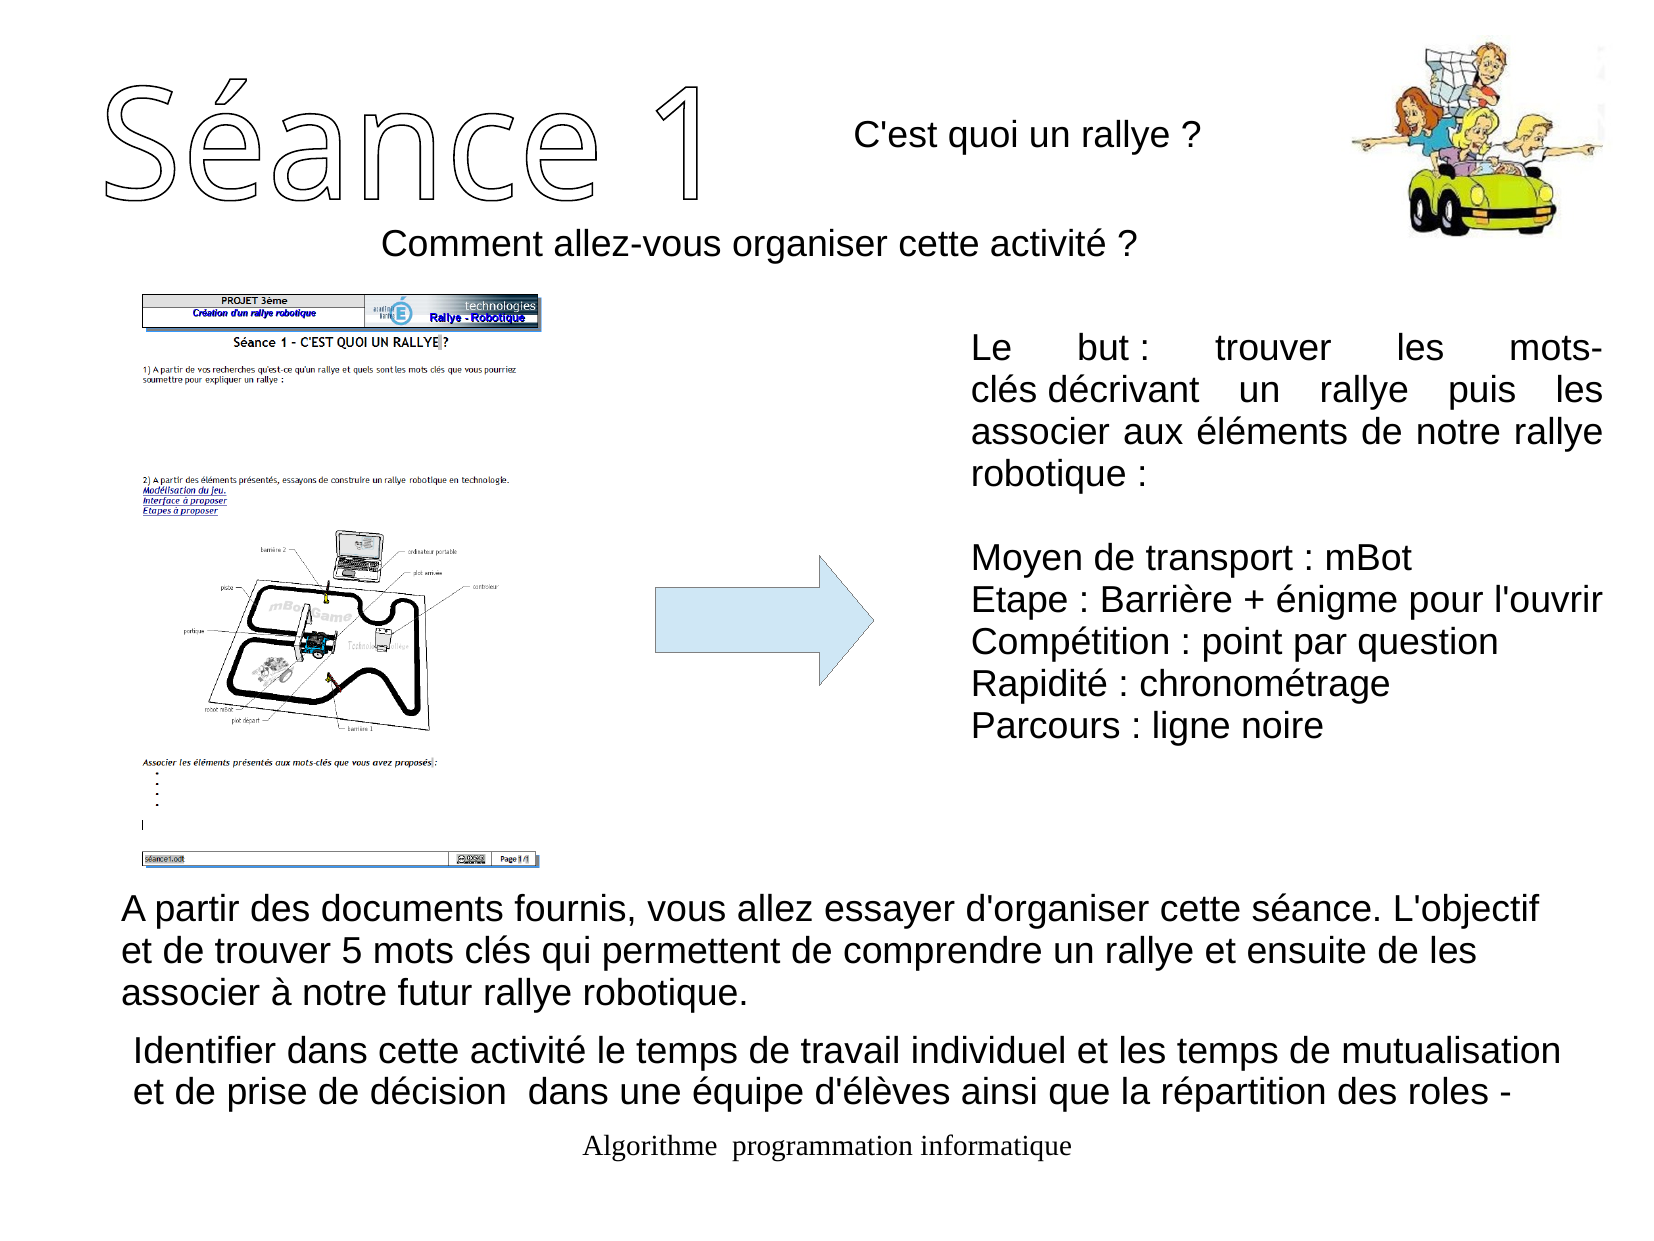

Séance 1
C'est quoi un rallye ?
Comment allez-vous organiser cette activité ?
Le but : trouver les mots-clés décrivant un rallye puis les associer aux éléments de notre rallye robotique :
Moyen de transport : mBot
Etape : Barrière + énigme pour l'ouvrir
Compétition : point par question
Rapidité : chronométrage
Parcours : ligne noire
A partir des documents fournis, vous allez essayer d'organiser cette séance. L'objectif et de trouver 5 mots clés qui permettent de comprendre un rallye et ensuite de les associer à notre futur rallye robotique.
Identifier dans cette activité le temps de travail individuel et les temps de mutualisation et de prise de décision dans une équipe d'élèves ainsi que la répartition des roles -
Algorithme programmation informatique